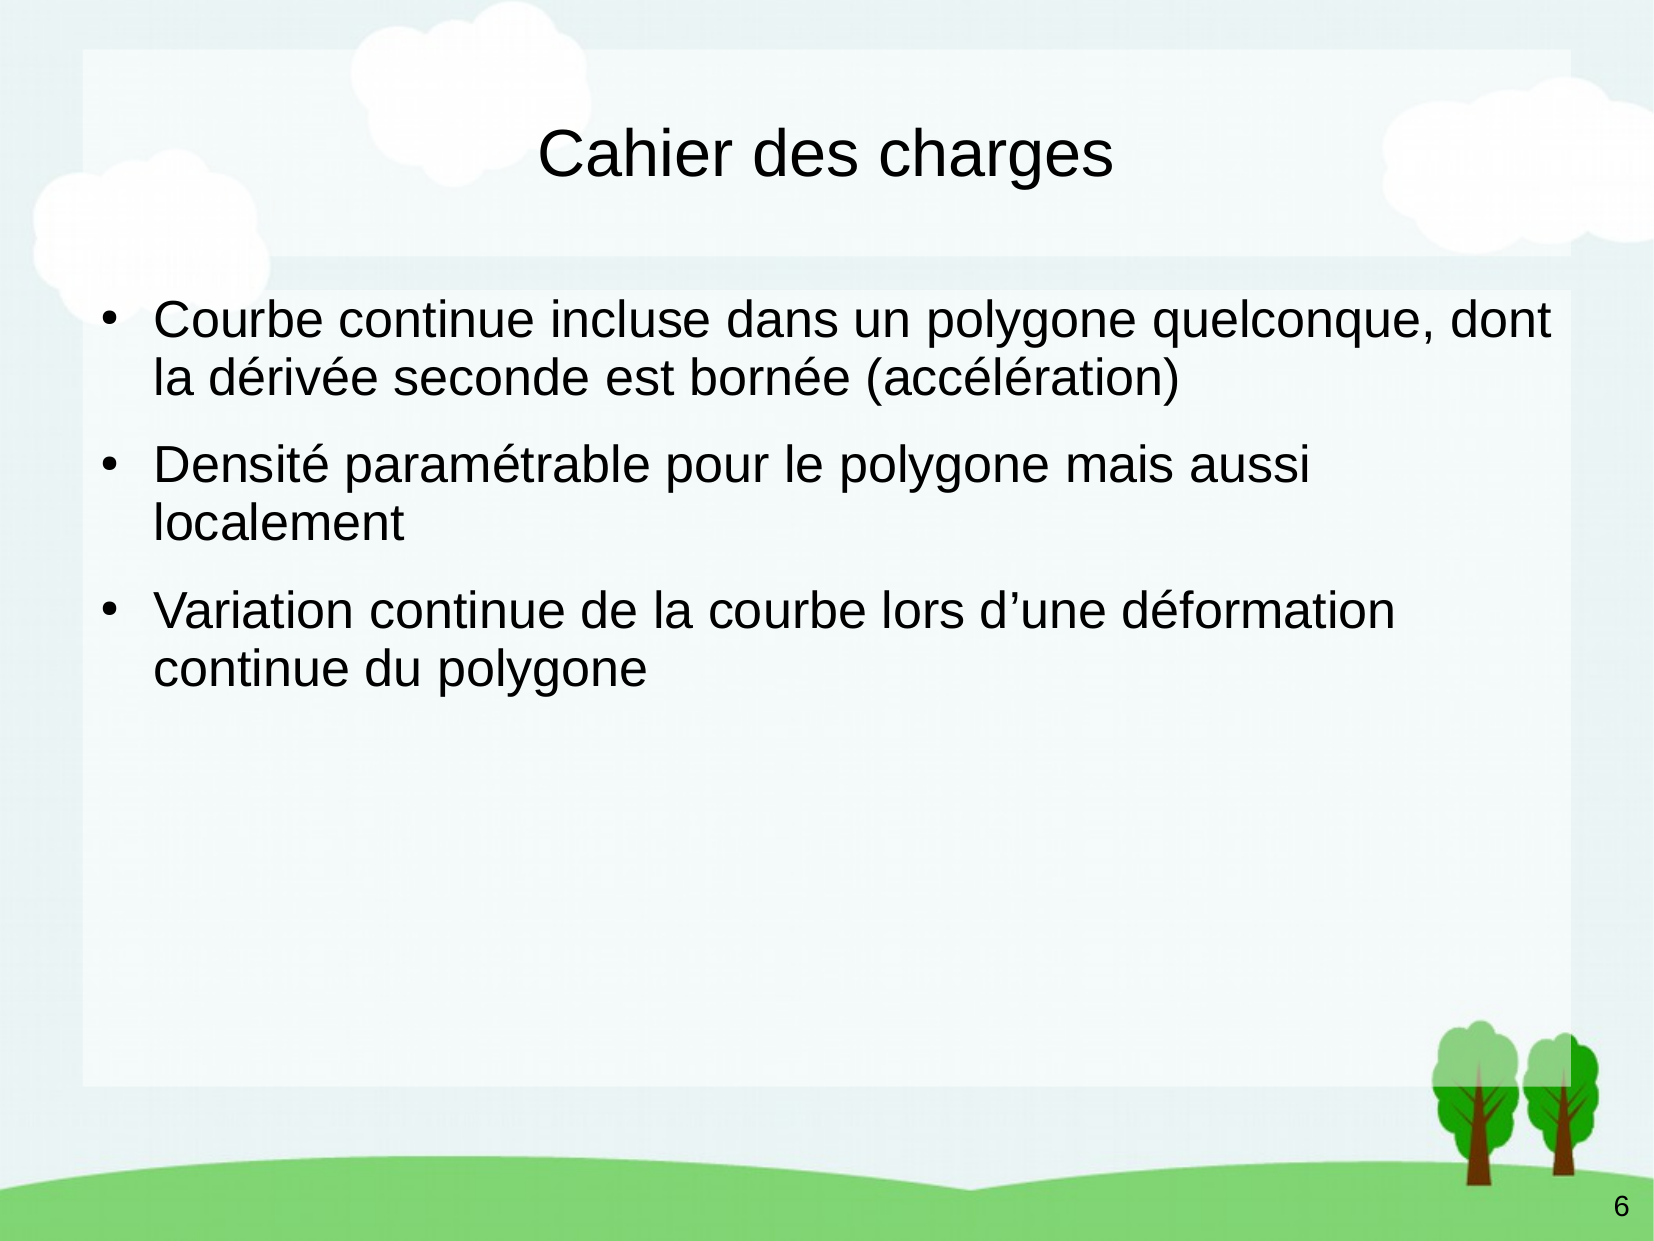

# Cahier des charges
Courbe continue incluse dans un polygone quelconque, dont la dérivée seconde est bornée (accélération)
Densité paramétrable pour le polygone mais aussi localement
Variation continue de la courbe lors d’une déformation continue du polygone
6